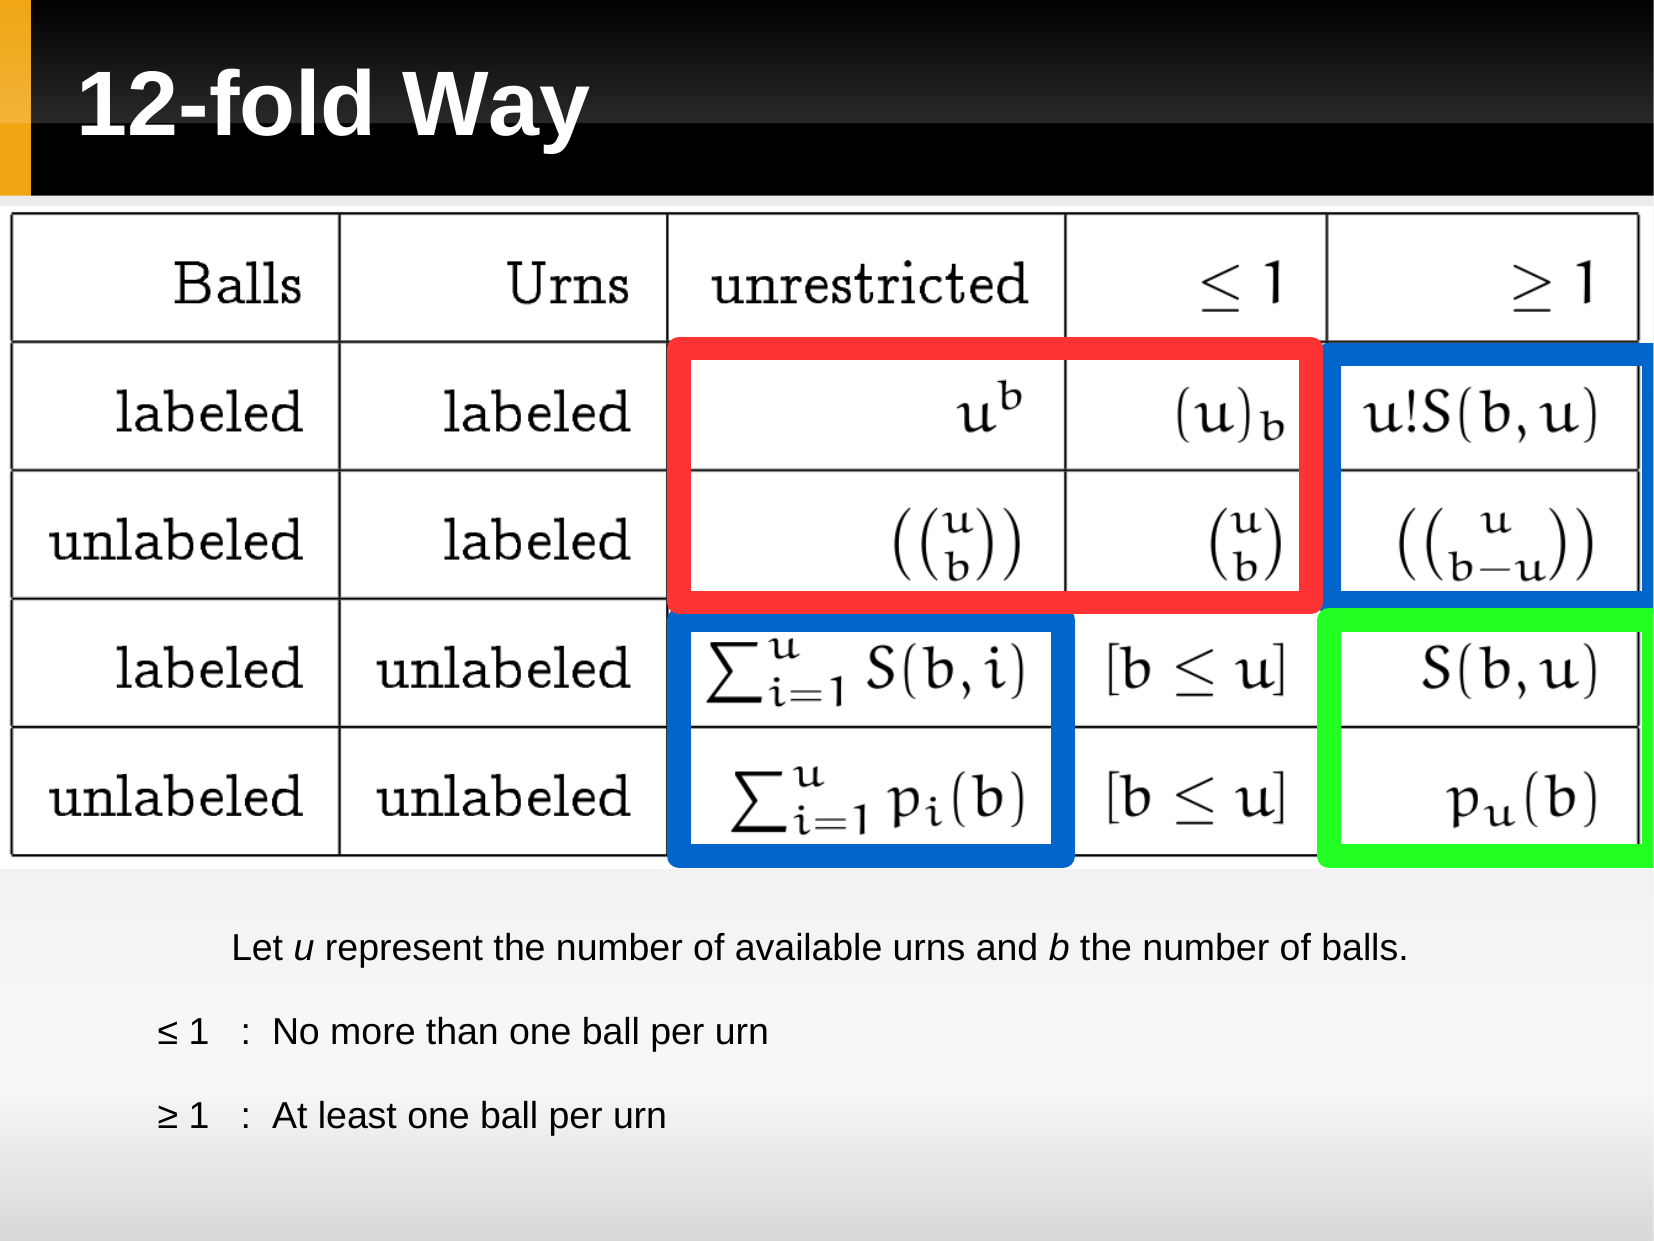

# 12-fold Way
	Let u represent the number of available urns and b the number of balls.
≤ 1 : No more than one ball per urn
≥ 1 : At least one ball per urn